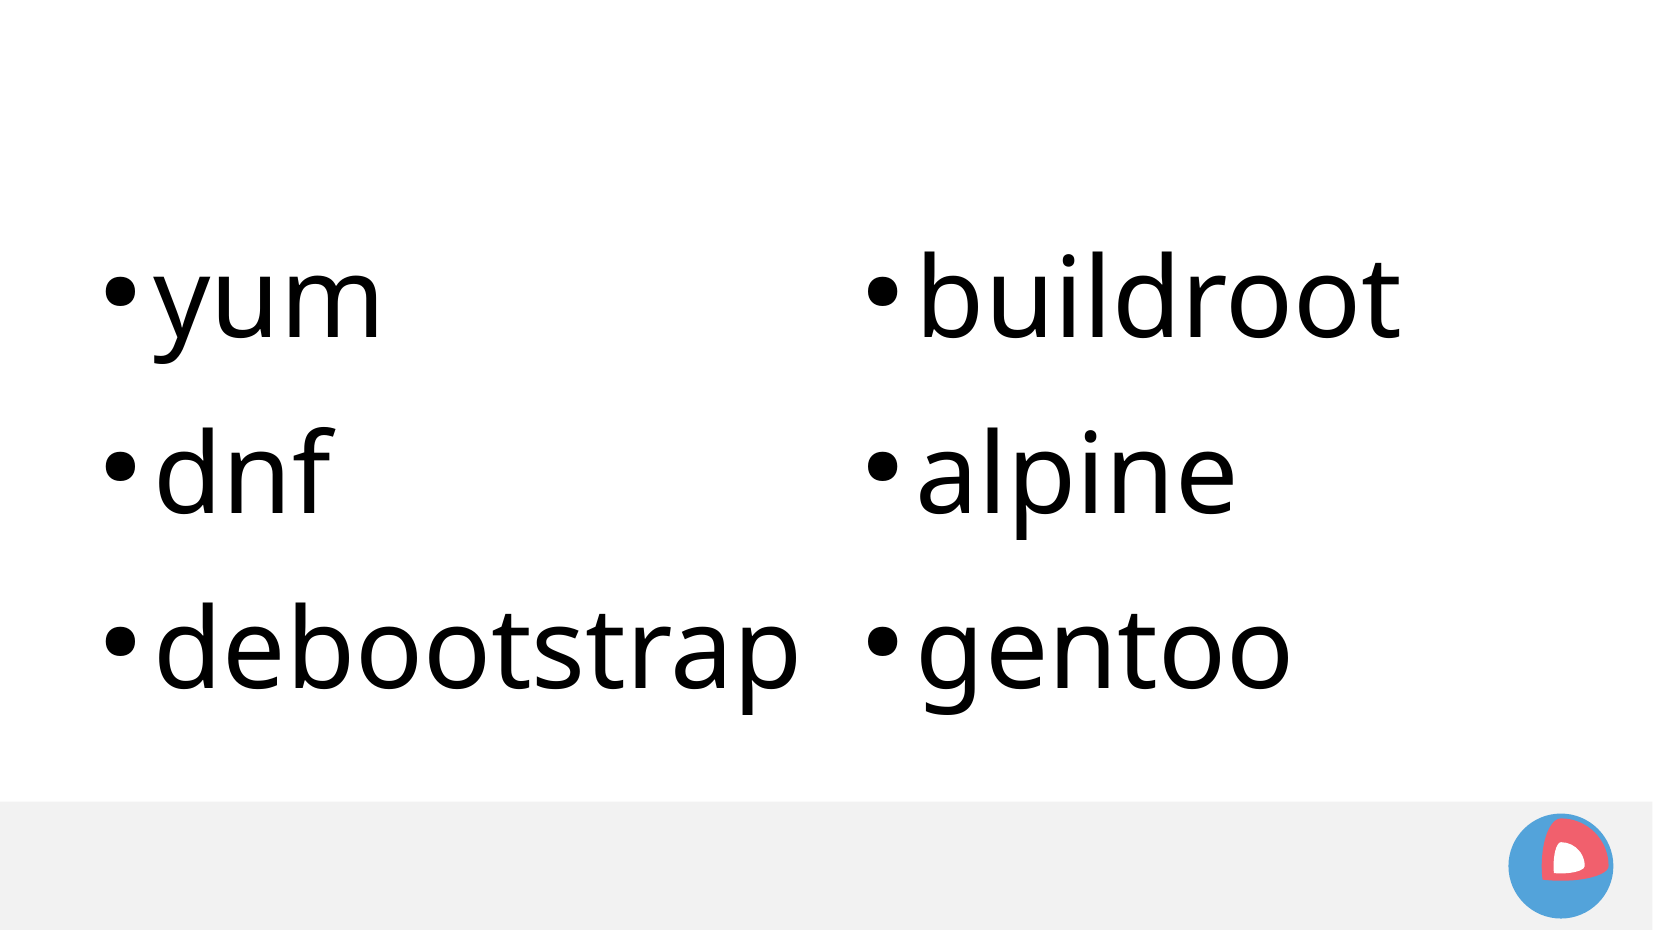

# yum
dnf
debootstrap
buildroot
alpine
gentoo